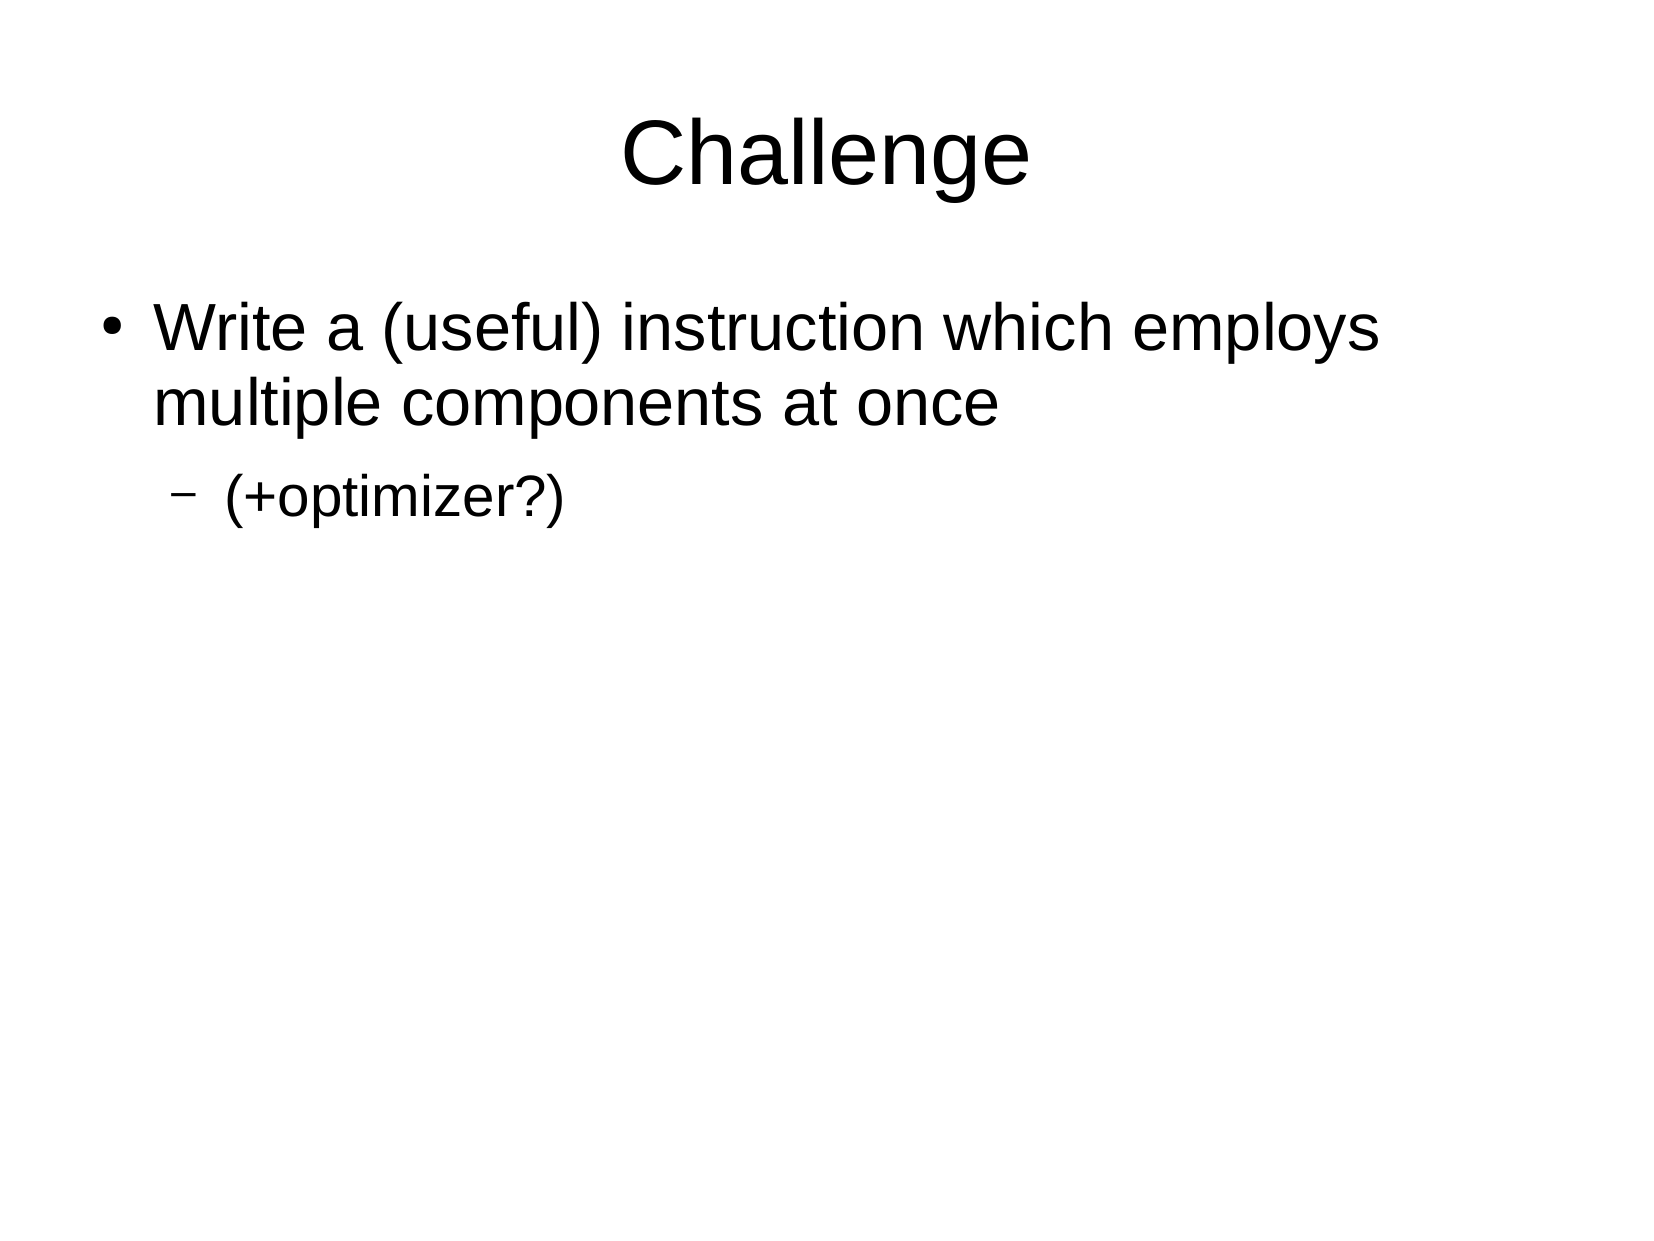

# Challenge
Write a (useful) instruction which employs multiple components at once
(+optimizer?)